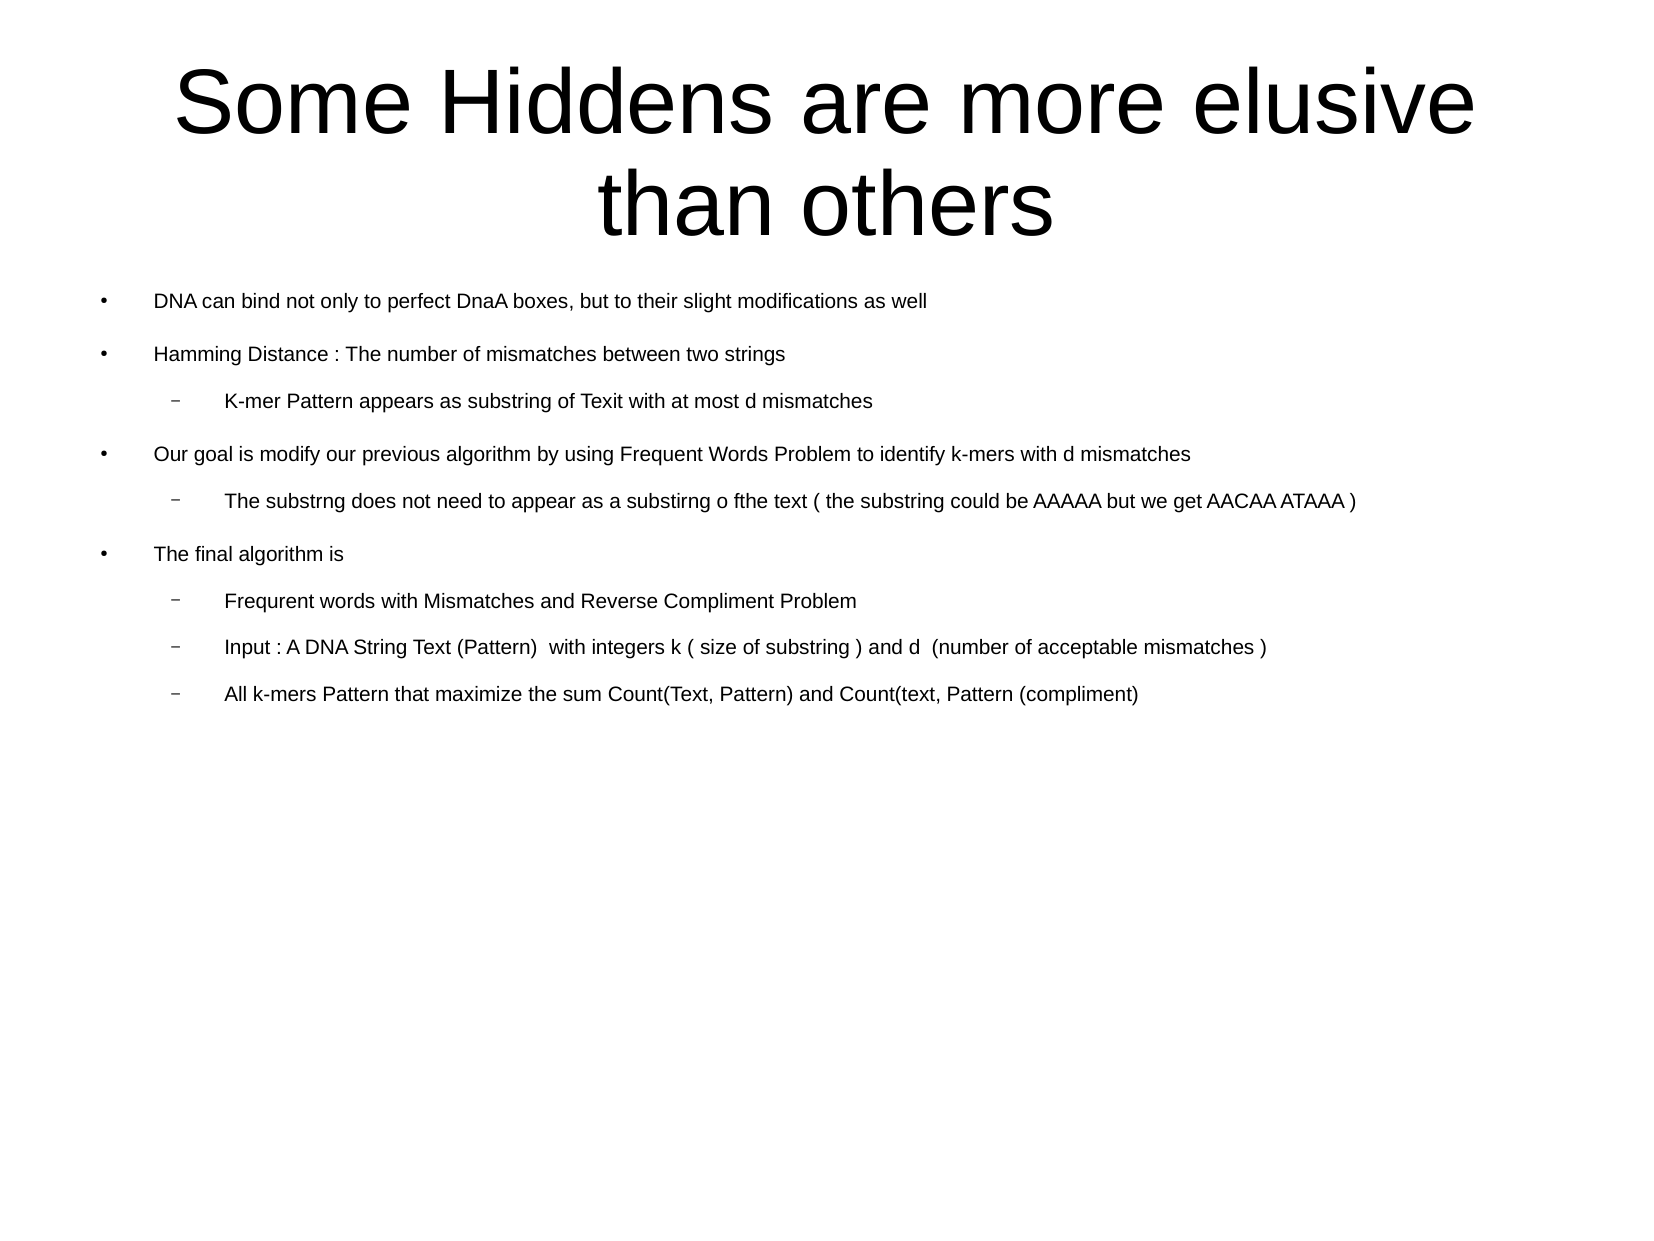

# Some Hiddens are more elusive than others
DNA can bind not only to perfect DnaA boxes, but to their slight modifications as well
Hamming Distance : The number of mismatches between two strings
K-mer Pattern appears as substring of Texit with at most d mismatches
Our goal is modify our previous algorithm by using Frequent Words Problem to identify k-mers with d mismatches
The substrng does not need to appear as a substirng o fthe text ( the substring could be AAAAA but we get AACAA ATAAA )
The final algorithm is
Frequrent words with Mismatches and Reverse Compliment Problem
Input : A DNA String Text (Pattern) with integers k ( size of substring ) and d (number of acceptable mismatches )
All k-mers Pattern that maximize the sum Count(Text, Pattern) and Count(text, Pattern (compliment)